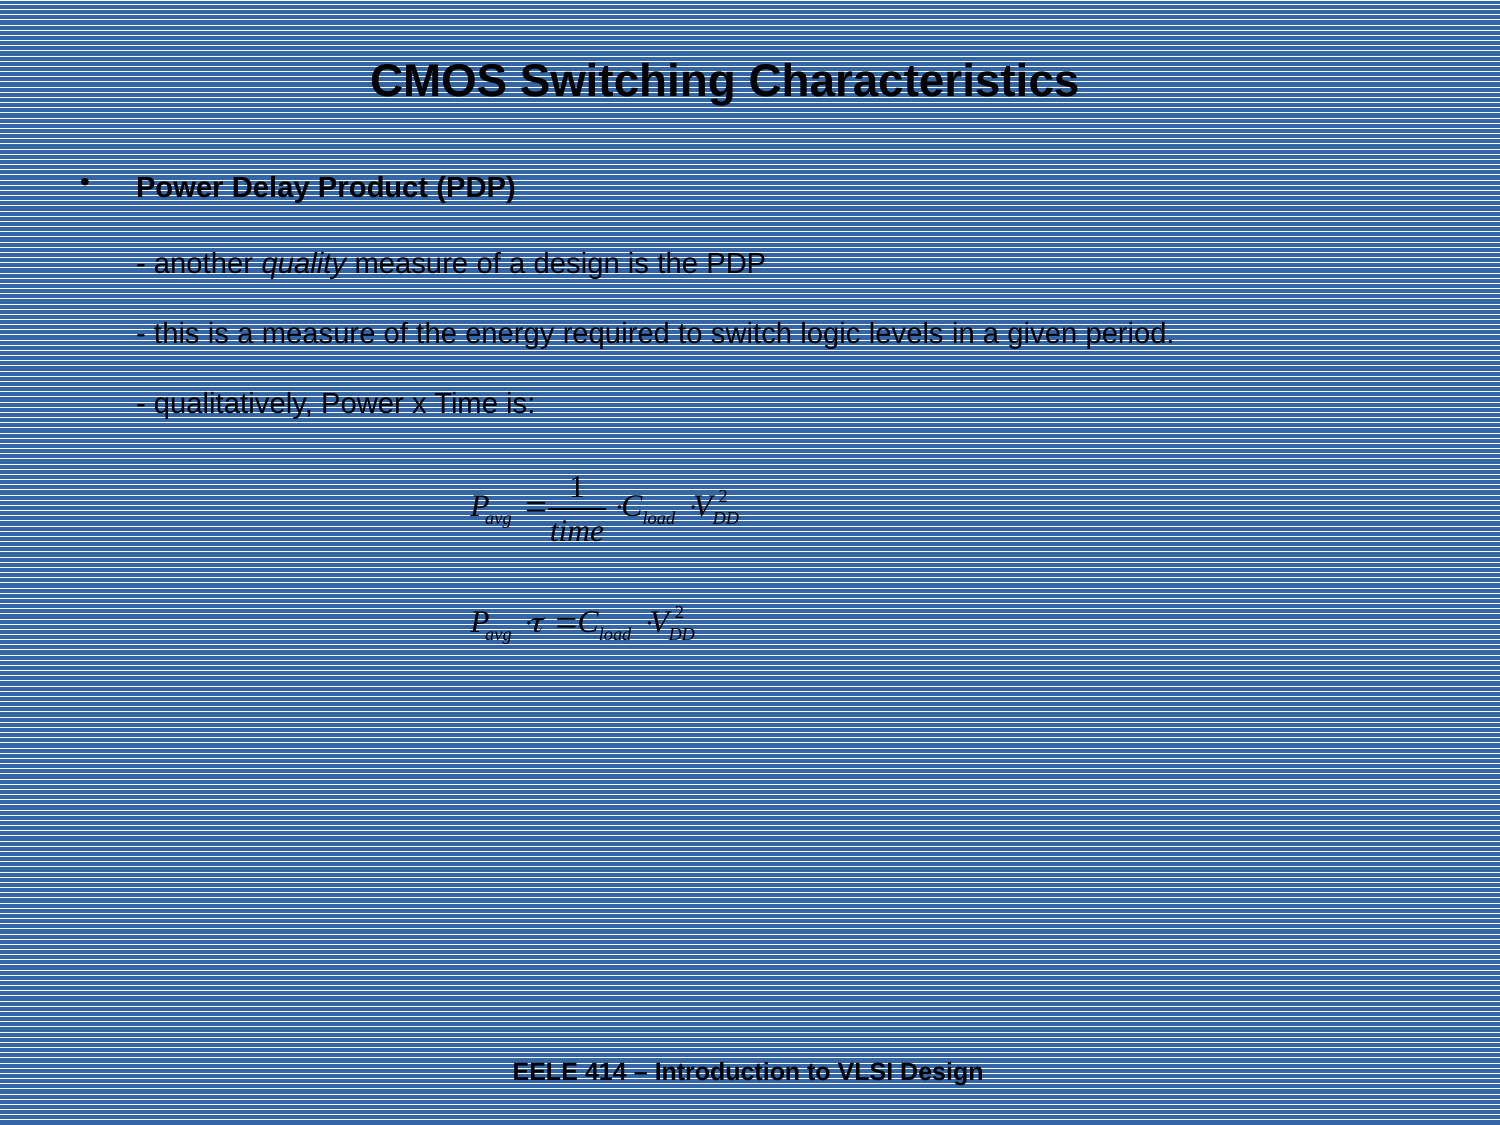

# CMOS Switching Characteristics
Power Delay Product (PDP)
	- another quality measure of a design is the PDP
- this is a measure of the energy required to switch logic levels in a given period.
- qualitatively, Power x Time is: